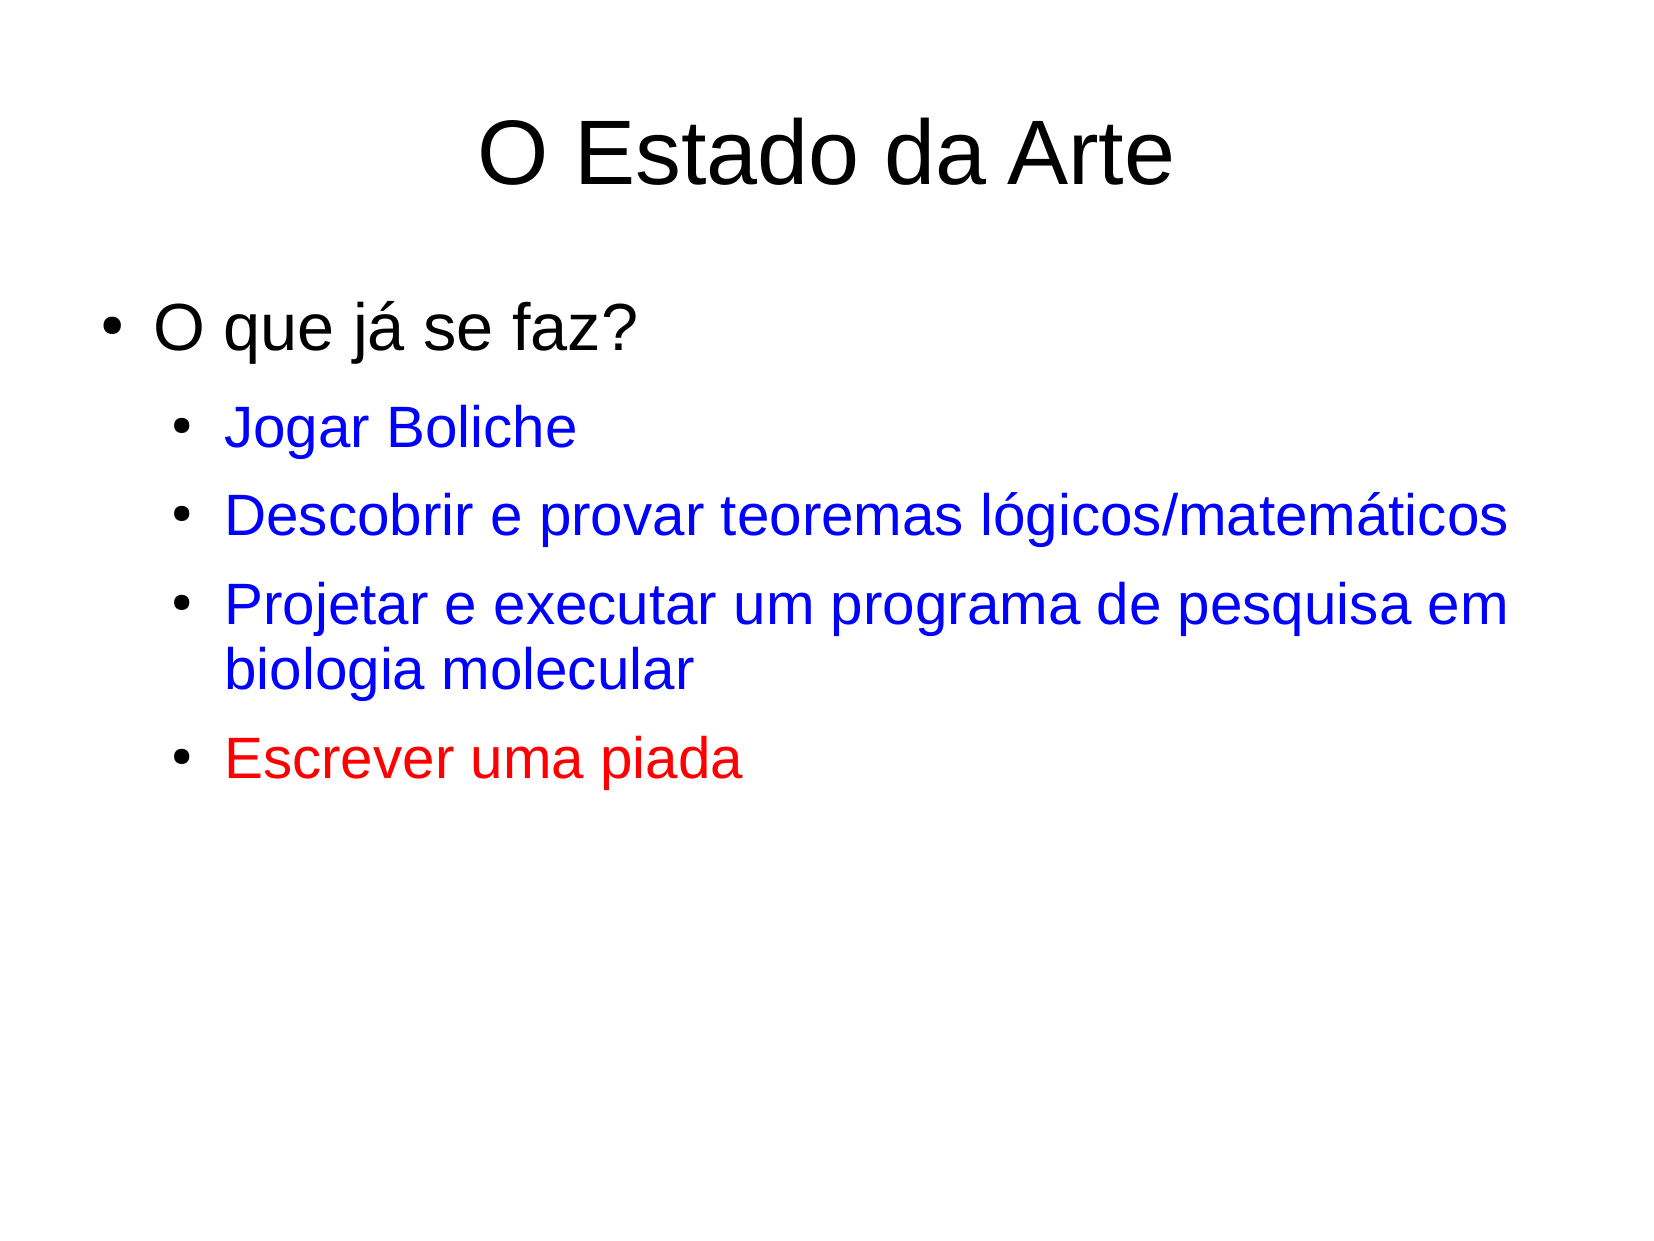

# O Estado da Arte
O que já se faz?
Jogar Boliche
Descobrir e provar teoremas lógicos/matemáticos
Projetar e executar um programa de pesquisa em biologia molecular
Escrever uma piada